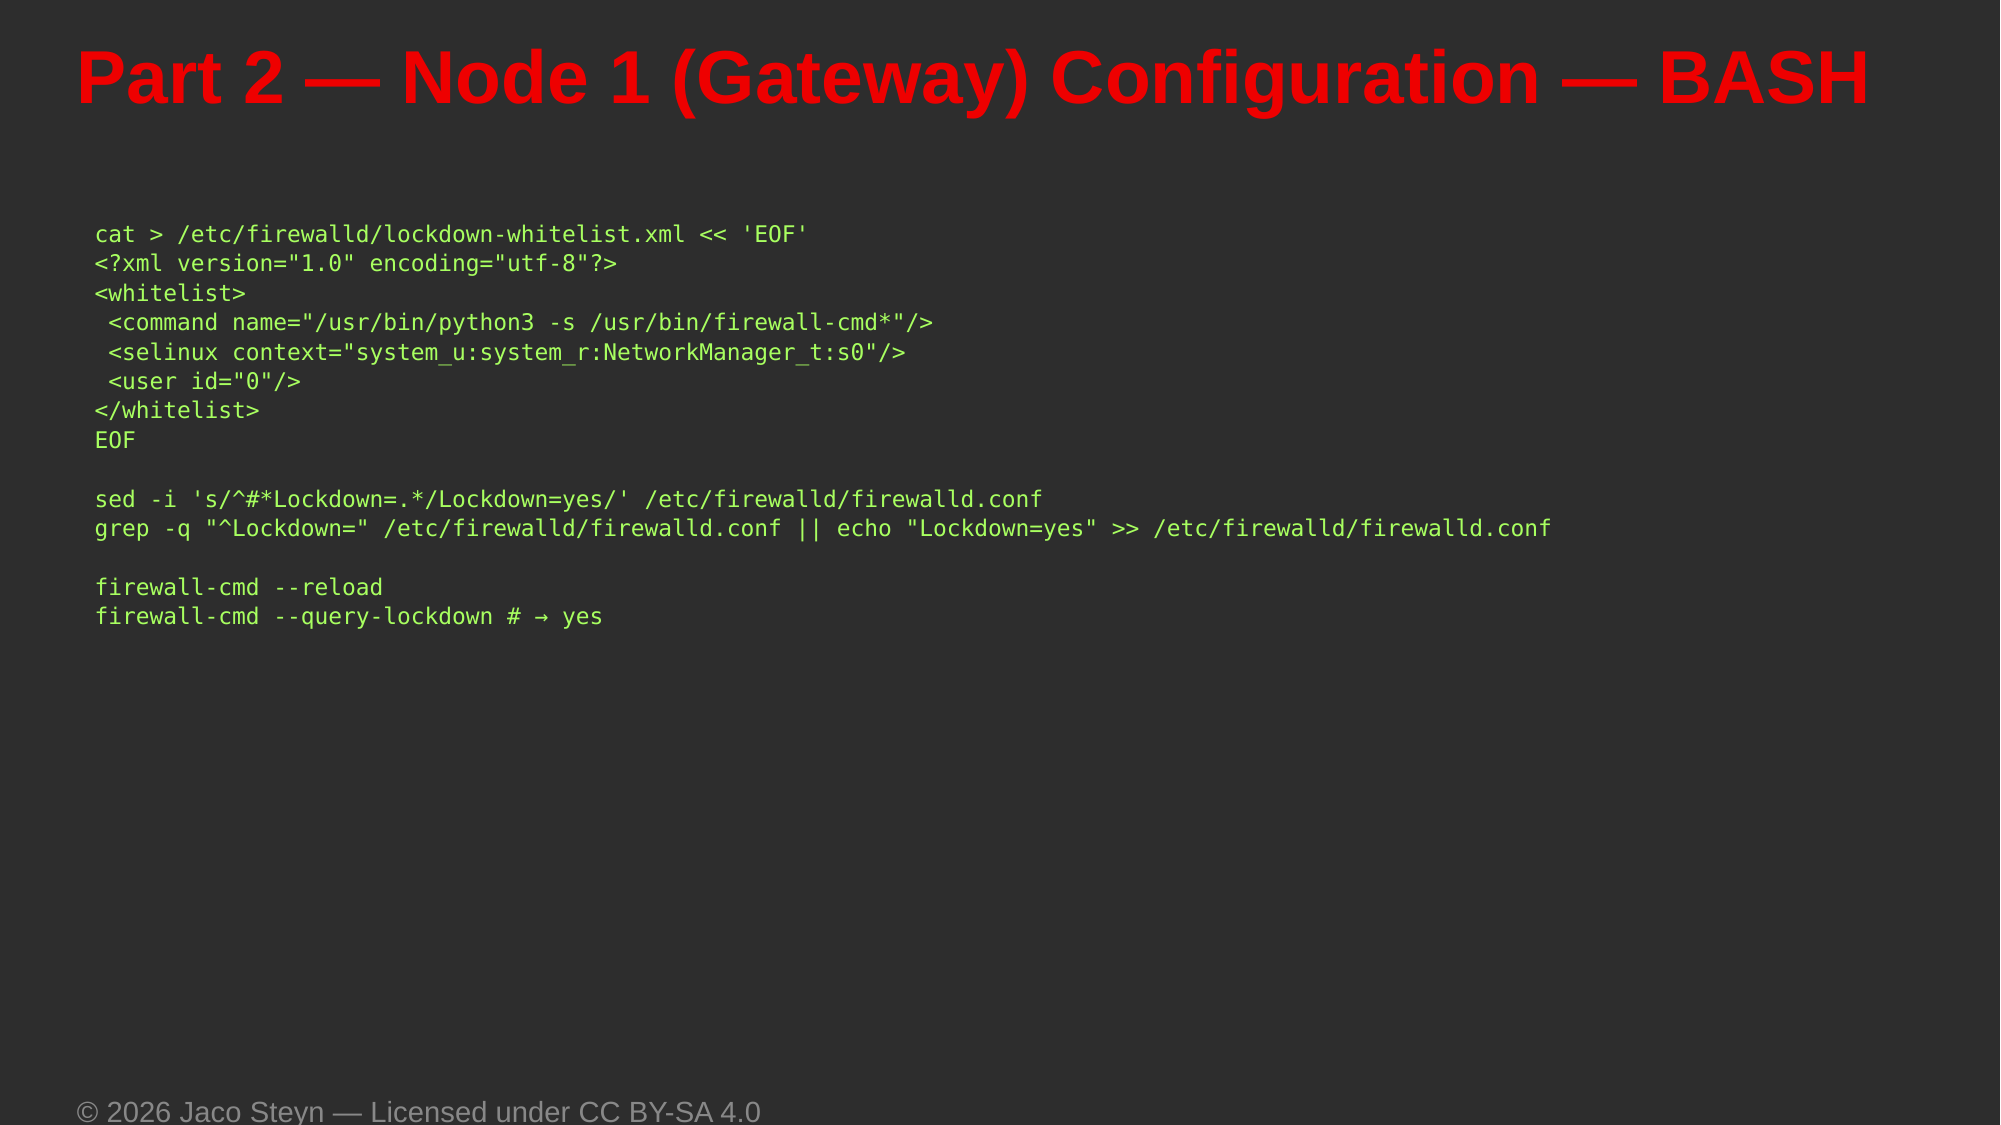

Part 2 — Node 1 (Gateway) Configuration — BASH
cat > /etc/firewalld/lockdown-whitelist.xml << 'EOF'
<?xml version="1.0" encoding="utf-8"?>
<whitelist>
 <command name="/usr/bin/python3 -s /usr/bin/firewall-cmd*"/>
 <selinux context="system_u:system_r:NetworkManager_t:s0"/>
 <user id="0"/>
</whitelist>
EOF
sed -i 's/^#*Lockdown=.*/Lockdown=yes/' /etc/firewalld/firewalld.conf
grep -q "^Lockdown=" /etc/firewalld/firewalld.conf || echo "Lockdown=yes" >> /etc/firewalld/firewalld.conf
firewall-cmd --reload
firewall-cmd --query-lockdown # → yes
© 2026 Jaco Steyn — Licensed under CC BY-SA 4.0